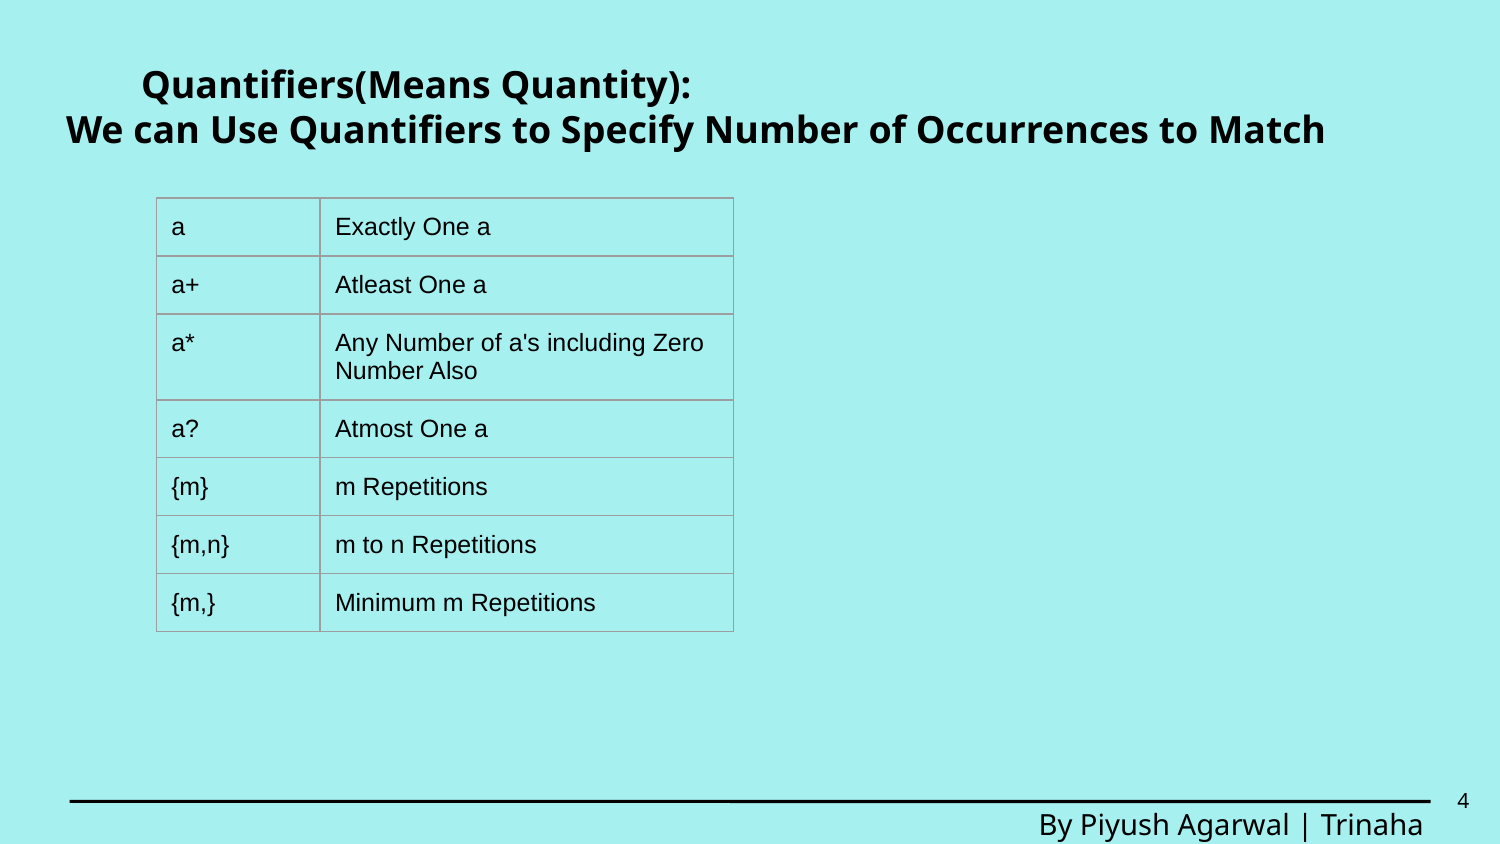

# Quantifiers(Means Quantity): We can Use Quantifiers to Specify Number of Occurrences to Match
| a | Exactly One a |
| --- | --- |
| a+ | Atleast One a |
| a\* | Any Number of a's including Zero Number Also |
| a? | Atmost One a |
| {m} | m Repetitions |
| {m,n} | m to n Repetitions |
| {m,} | Minimum m Repetitions |
By Piyush Agarwal | Trinaha Institute